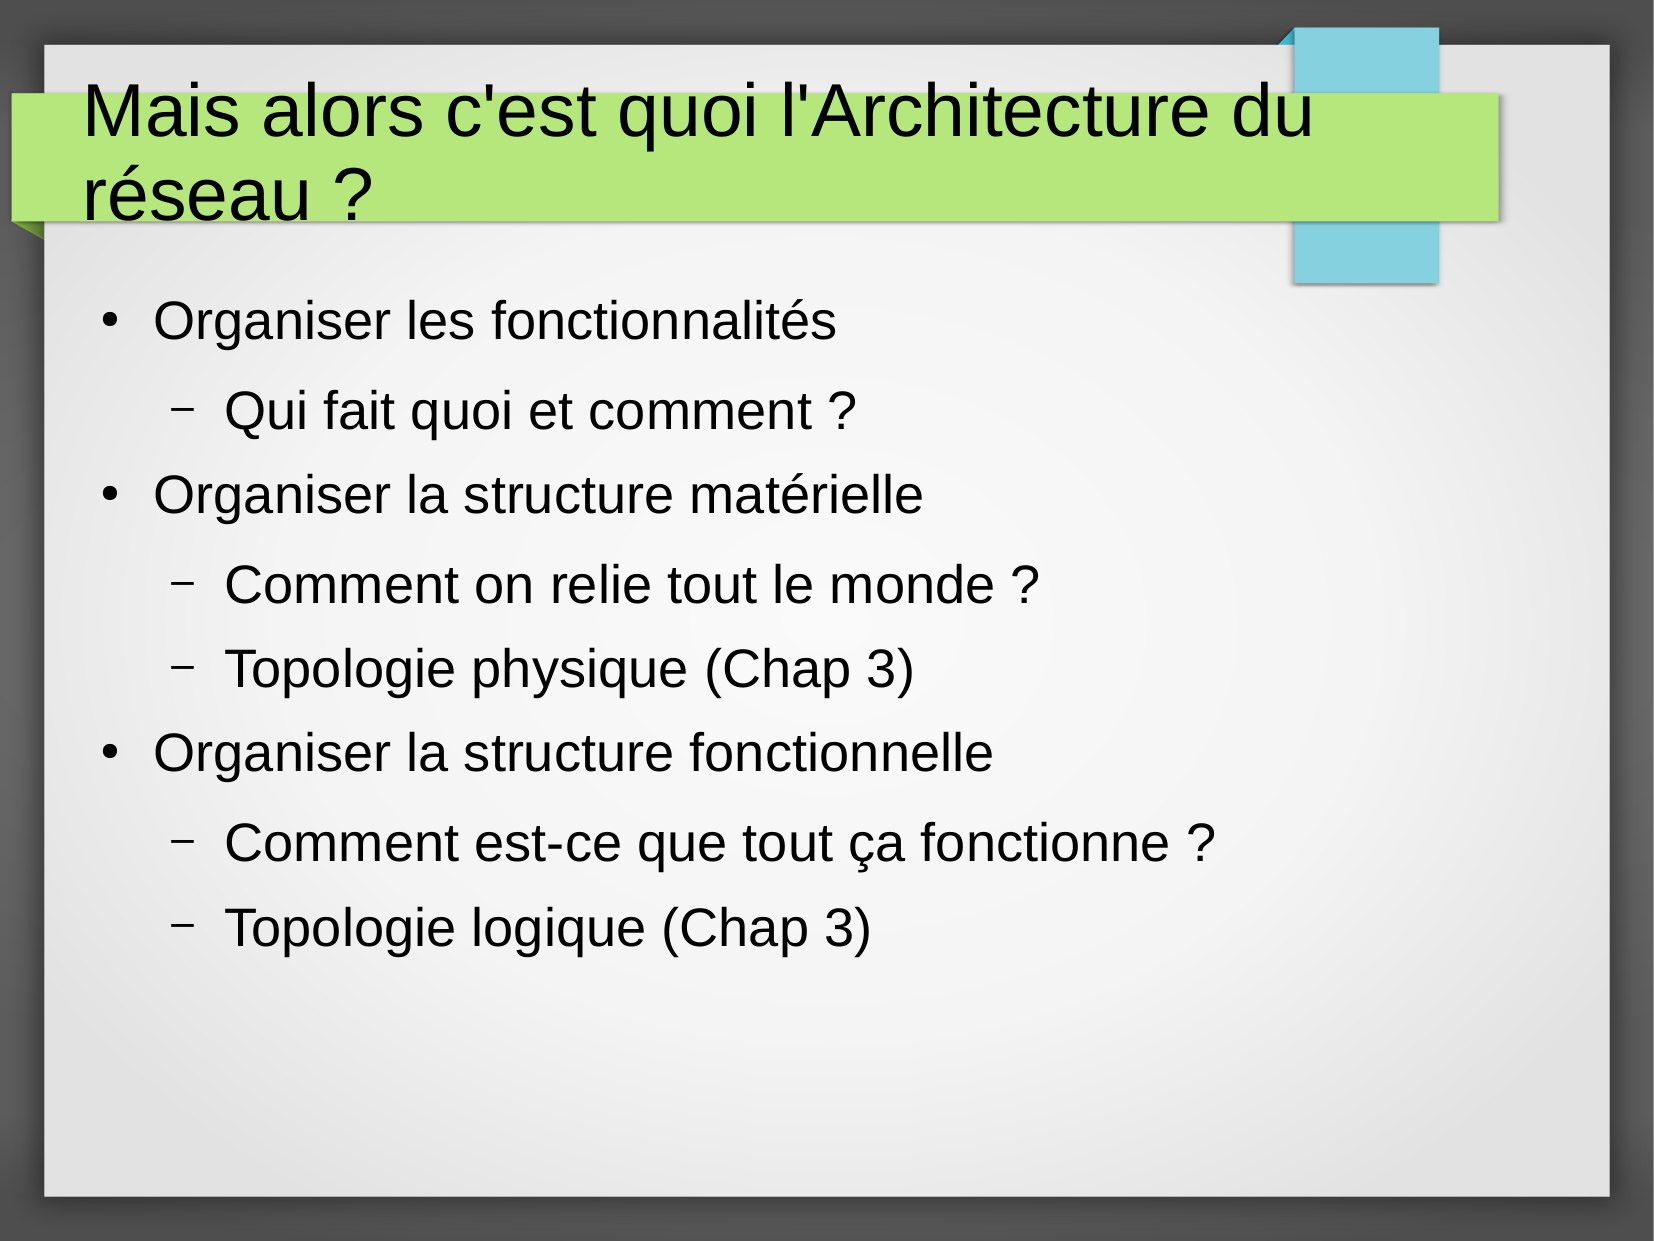

# Mais alors c'est quoi l'Architecture du réseau ?
Organiser les fonctionnalités
Qui fait quoi et comment ?
Organiser la structure matérielle
Comment on relie tout le monde ?
Topologie physique (Chap 3)
Organiser la structure fonctionnelle
Comment est-ce que tout ça fonctionne ?
Topologie logique (Chap 3)